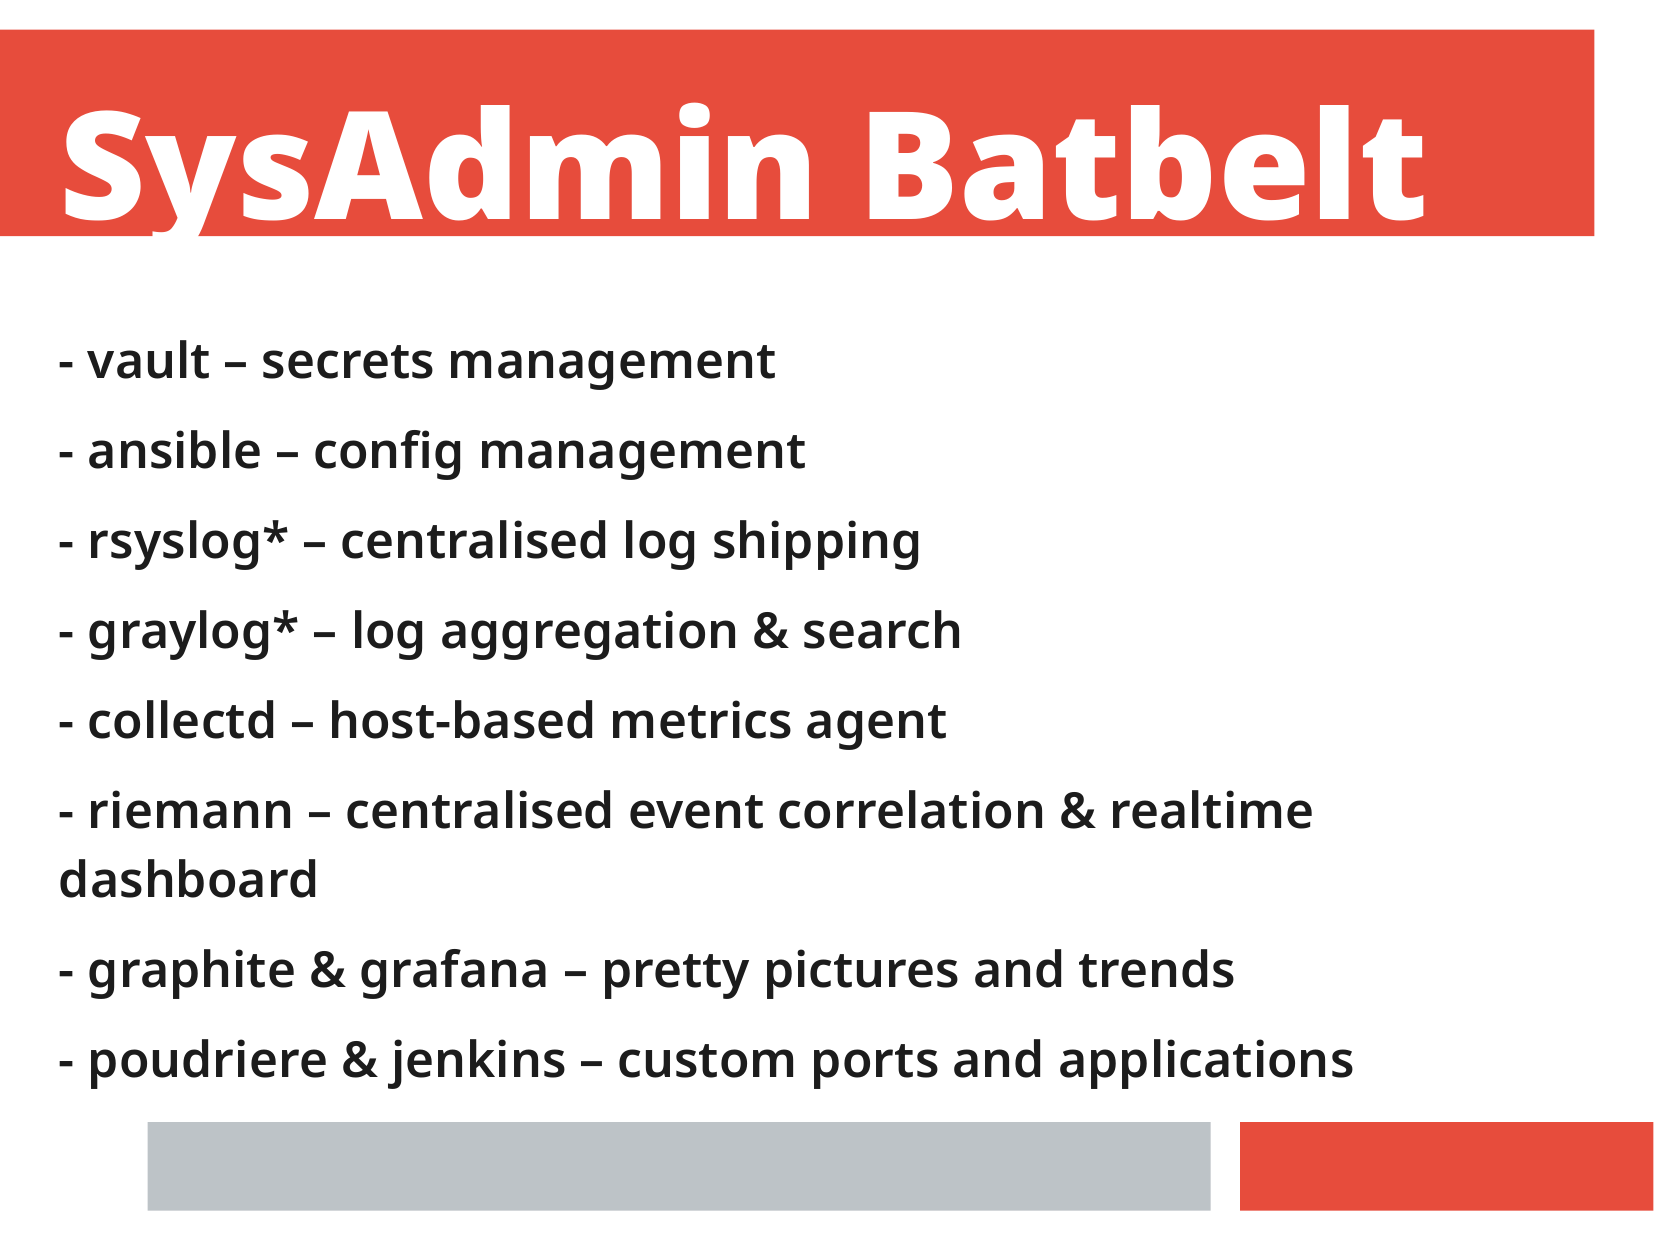

# SysAdmin Batbelt
- vault – secrets management
- ansible – config management
- rsyslog* – centralised log shipping
- graylog* – log aggregation & search
- collectd – host-based metrics agent
- riemann – centralised event correlation & realtime dashboard
- graphite & grafana – pretty pictures and trends
- poudriere & jenkins – custom ports and applications